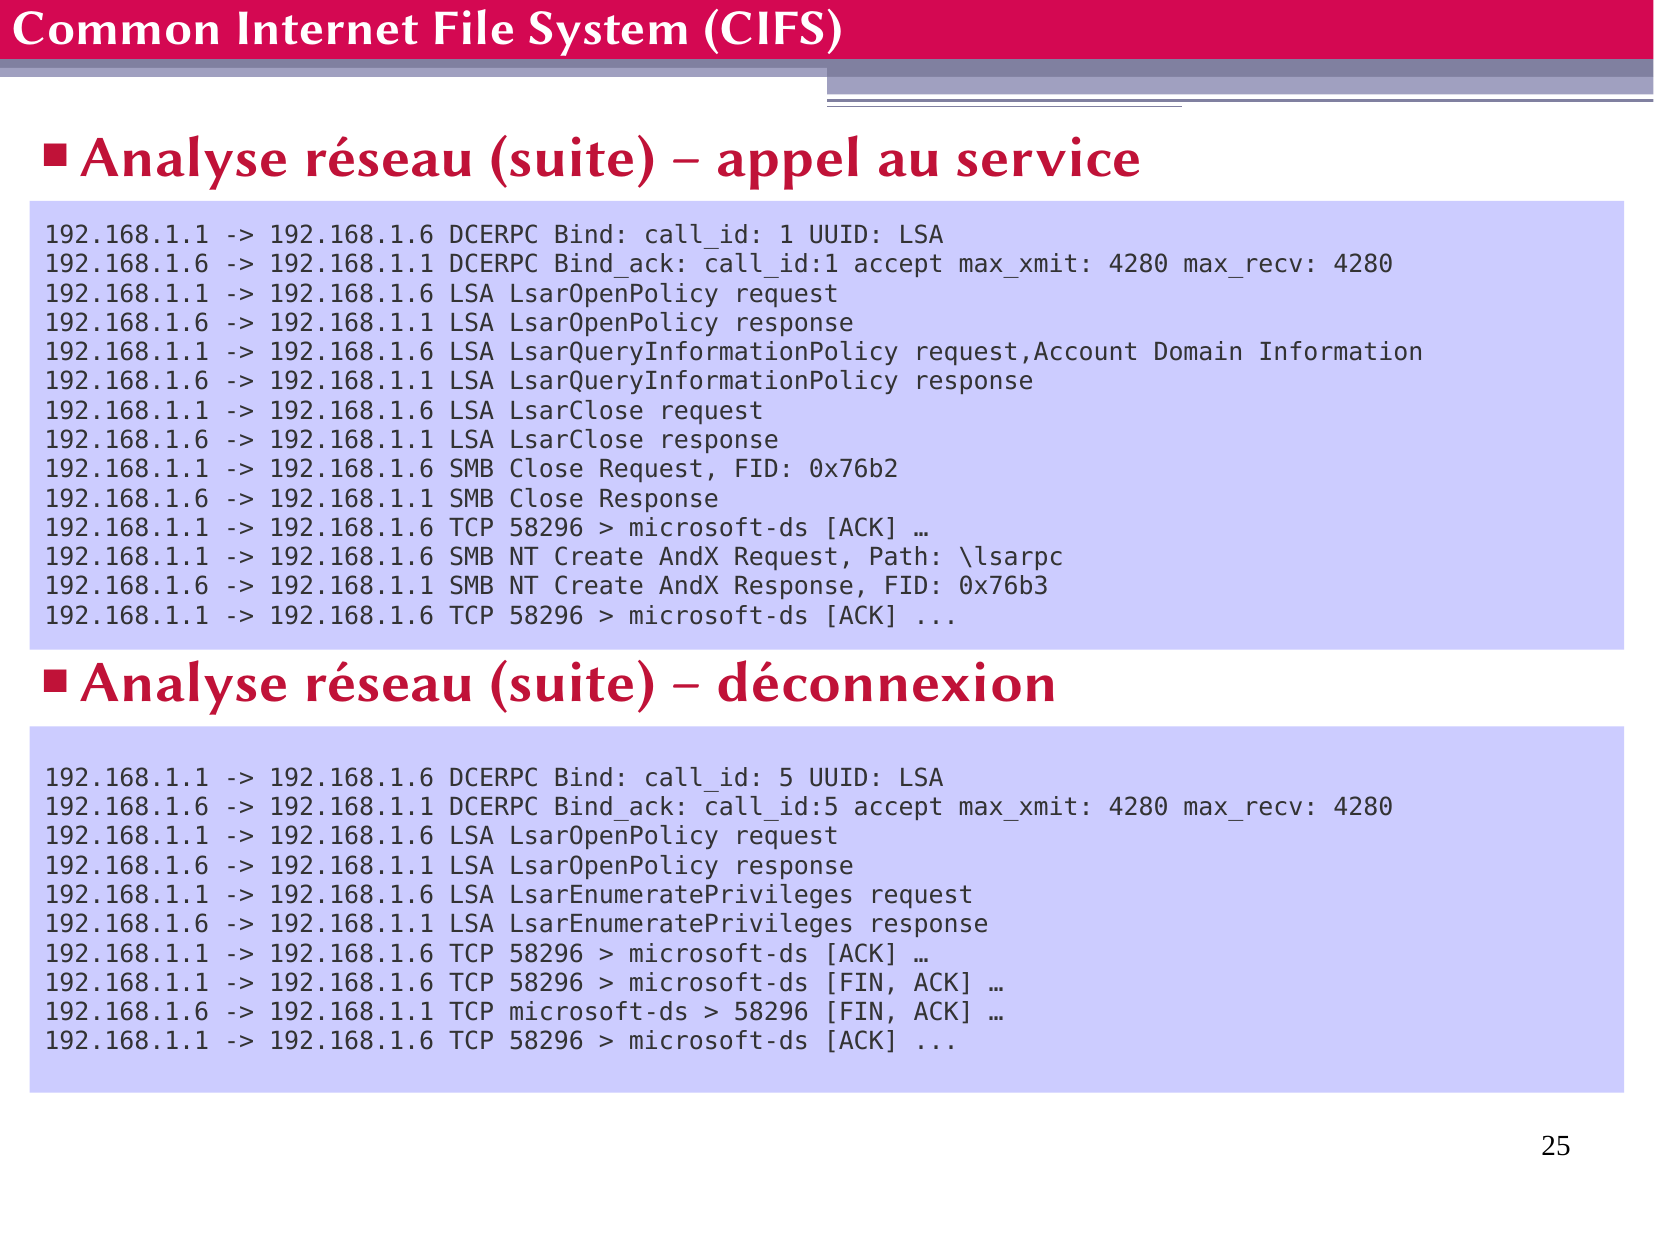

# Common Internet File System (CIFS)
Analyse réseau (suite) – appel au service
192.168.1.1 -> 192.168.1.6 DCERPC Bind: call_id: 1 UUID: LSA
192.168.1.6 -> 192.168.1.1 DCERPC Bind_ack: call_id:1 accept max_xmit: 4280 max_recv: 4280
192.168.1.1 -> 192.168.1.6 LSA LsarOpenPolicy request
192.168.1.6 -> 192.168.1.1 LSA LsarOpenPolicy response
192.168.1.1 -> 192.168.1.6 LSA LsarQueryInformationPolicy request,Account Domain Information
192.168.1.6 -> 192.168.1.1 LSA LsarQueryInformationPolicy response
192.168.1.1 -> 192.168.1.6 LSA LsarClose request
192.168.1.6 -> 192.168.1.1 LSA LsarClose response
192.168.1.1 -> 192.168.1.6 SMB Close Request, FID: 0x76b2
192.168.1.6 -> 192.168.1.1 SMB Close Response
192.168.1.1 -> 192.168.1.6 TCP 58296 > microsoft-ds [ACK] …
192.168.1.1 -> 192.168.1.6 SMB NT Create AndX Request, Path: \lsarpc
192.168.1.6 -> 192.168.1.1 SMB NT Create AndX Response, FID: 0x76b3
192.168.1.1 -> 192.168.1.6 TCP 58296 > microsoft-ds [ACK] ...
Analyse réseau (suite) – déconnexion
192.168.1.1 -> 192.168.1.6 DCERPC Bind: call_id: 5 UUID: LSA
192.168.1.6 -> 192.168.1.1 DCERPC Bind_ack: call_id:5 accept max_xmit: 4280 max_recv: 4280
192.168.1.1 -> 192.168.1.6 LSA LsarOpenPolicy request
192.168.1.6 -> 192.168.1.1 LSA LsarOpenPolicy response
192.168.1.1 -> 192.168.1.6 LSA LsarEnumeratePrivileges request
192.168.1.6 -> 192.168.1.1 LSA LsarEnumeratePrivileges response
192.168.1.1 -> 192.168.1.6 TCP 58296 > microsoft-ds [ACK] …
192.168.1.1 -> 192.168.1.6 TCP 58296 > microsoft-ds [FIN, ACK] …
192.168.1.6 -> 192.168.1.1 TCP microsoft-ds > 58296 [FIN, ACK] …
192.168.1.1 -> 192.168.1.6 TCP 58296 > microsoft-ds [ACK] ...
25